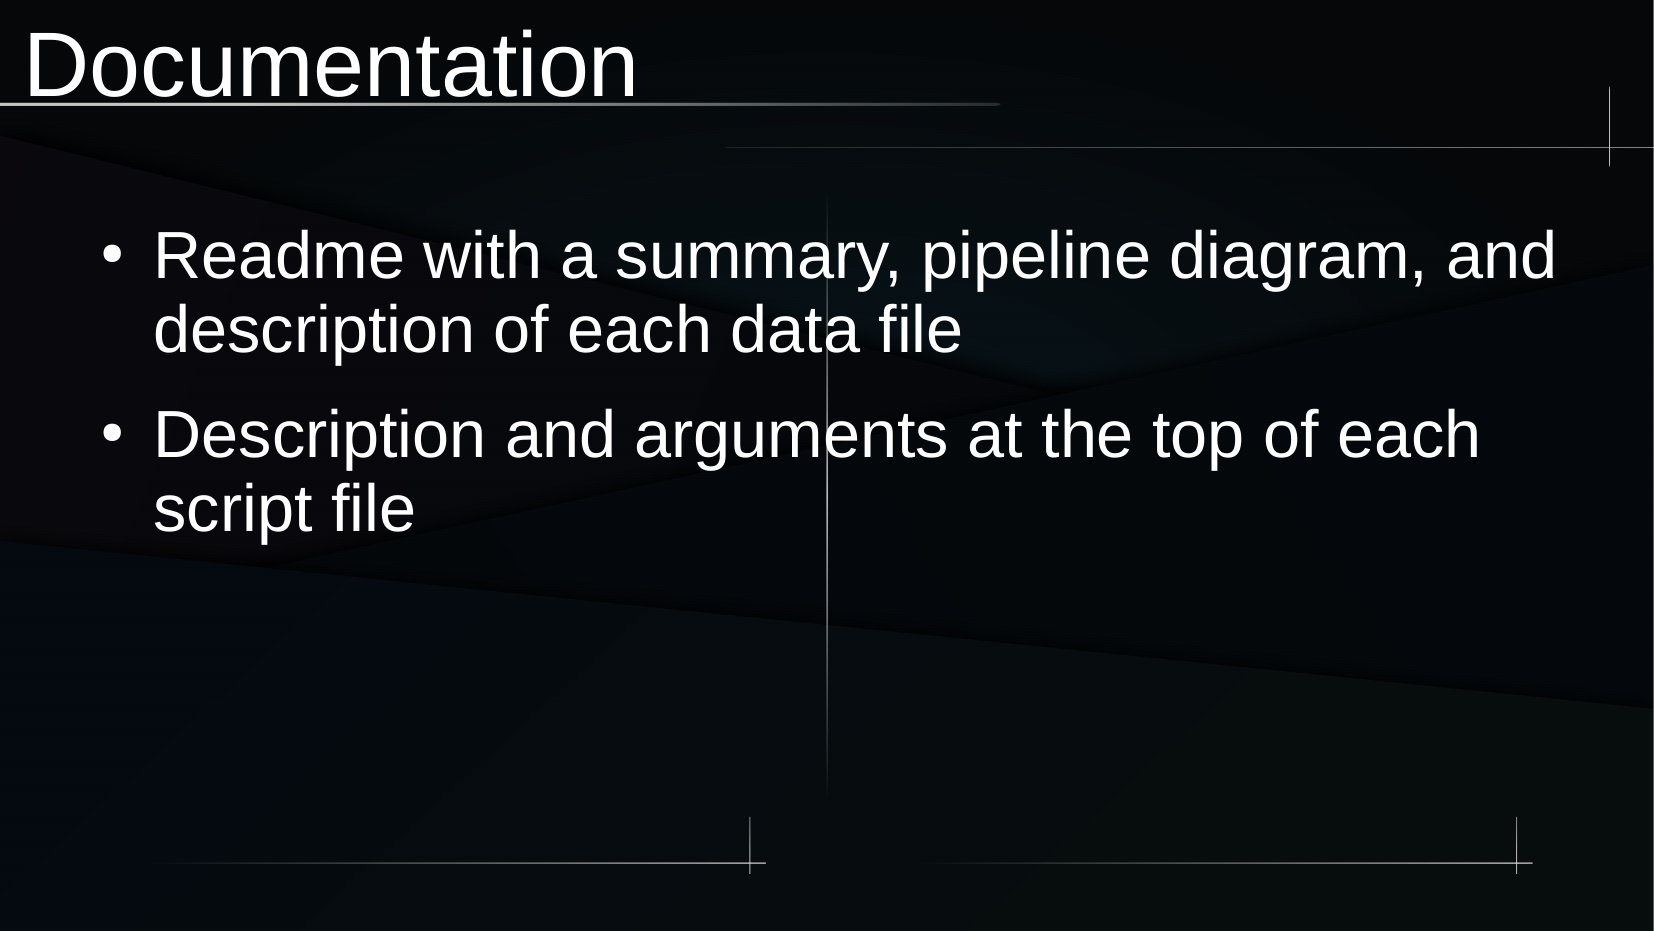

# Documentation
Readme with a summary, pipeline diagram, and description of each data file
Description and arguments at the top of each script file